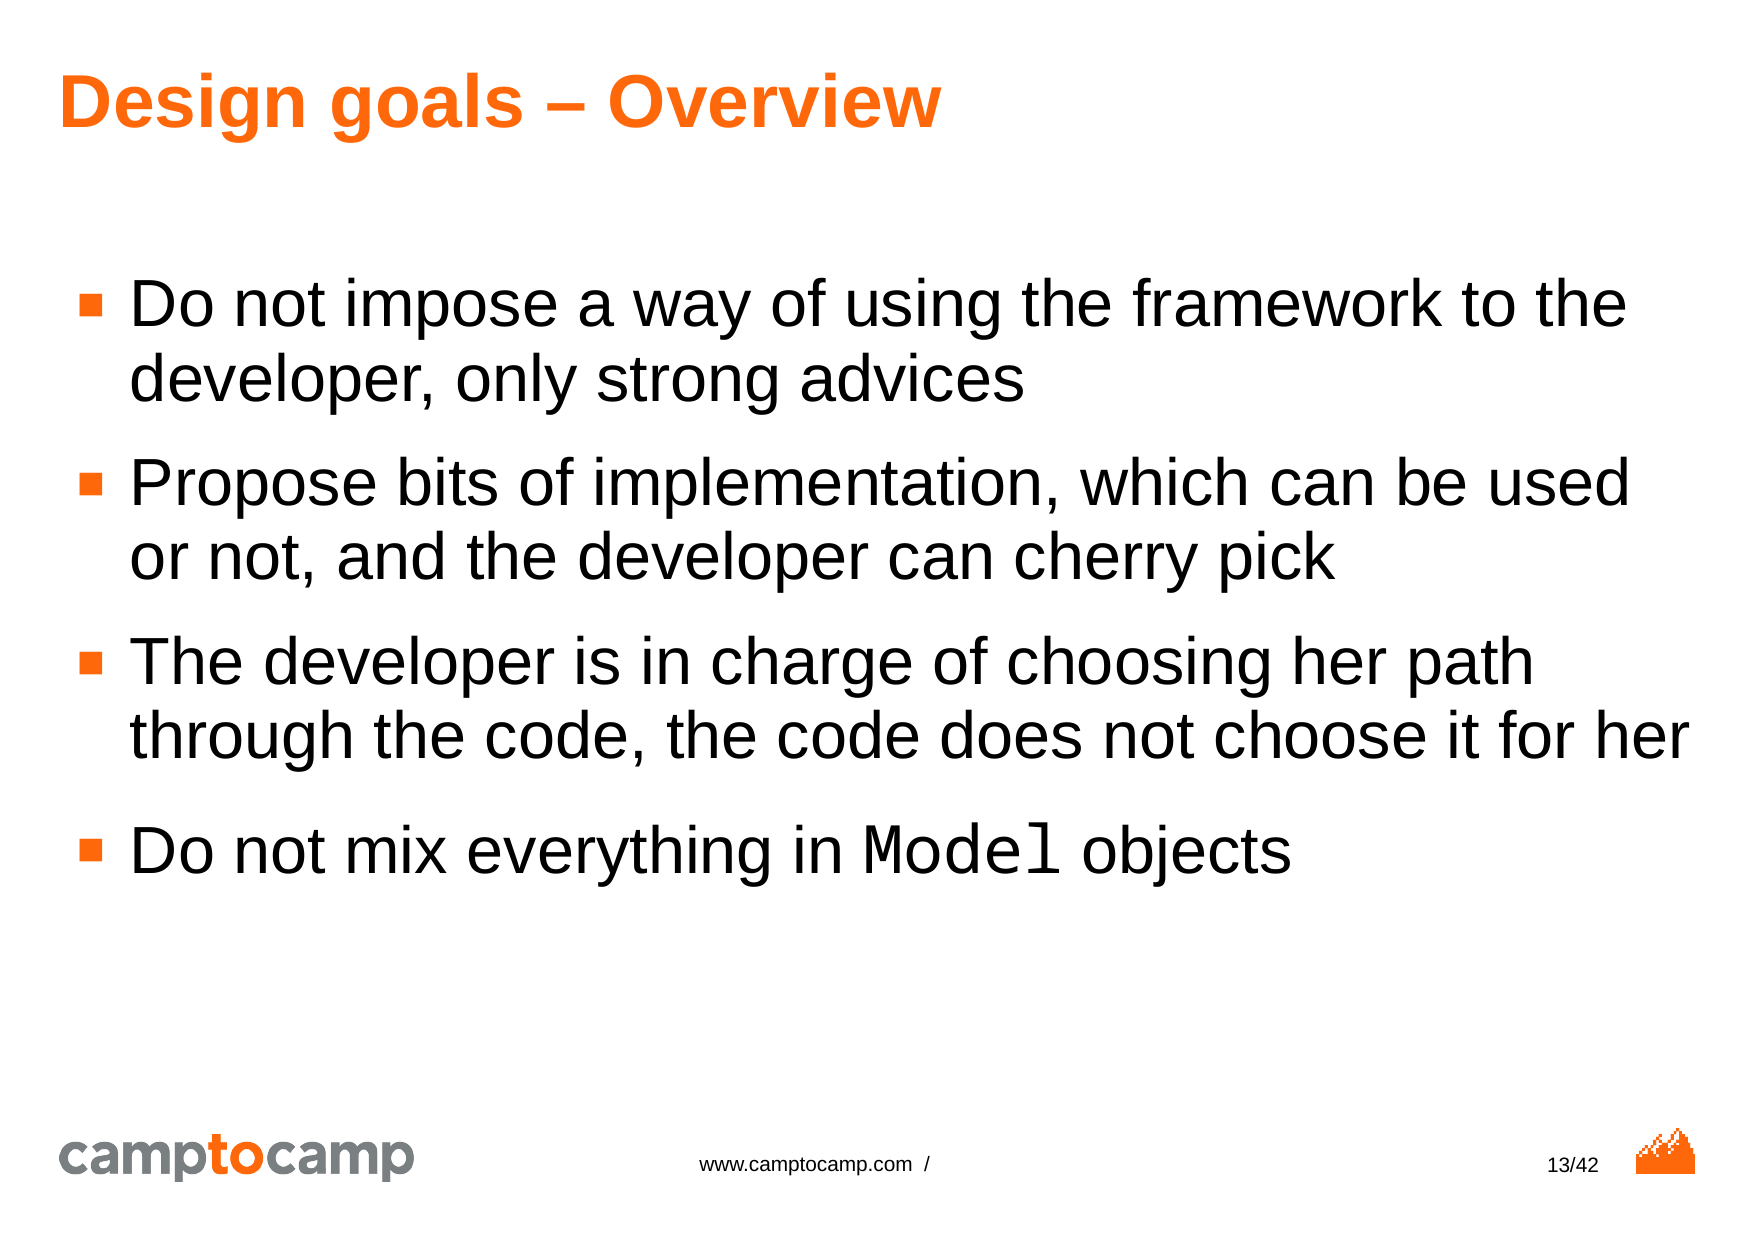

# Design goals – Overview
Do not impose a way of using the framework to the developer, only strong advices
Propose bits of implementation, which can be used or not, and the developer can cherry pick
The developer is in charge of choosing her path through the code, the code does not choose it for her
Do not mix everything in Model objects